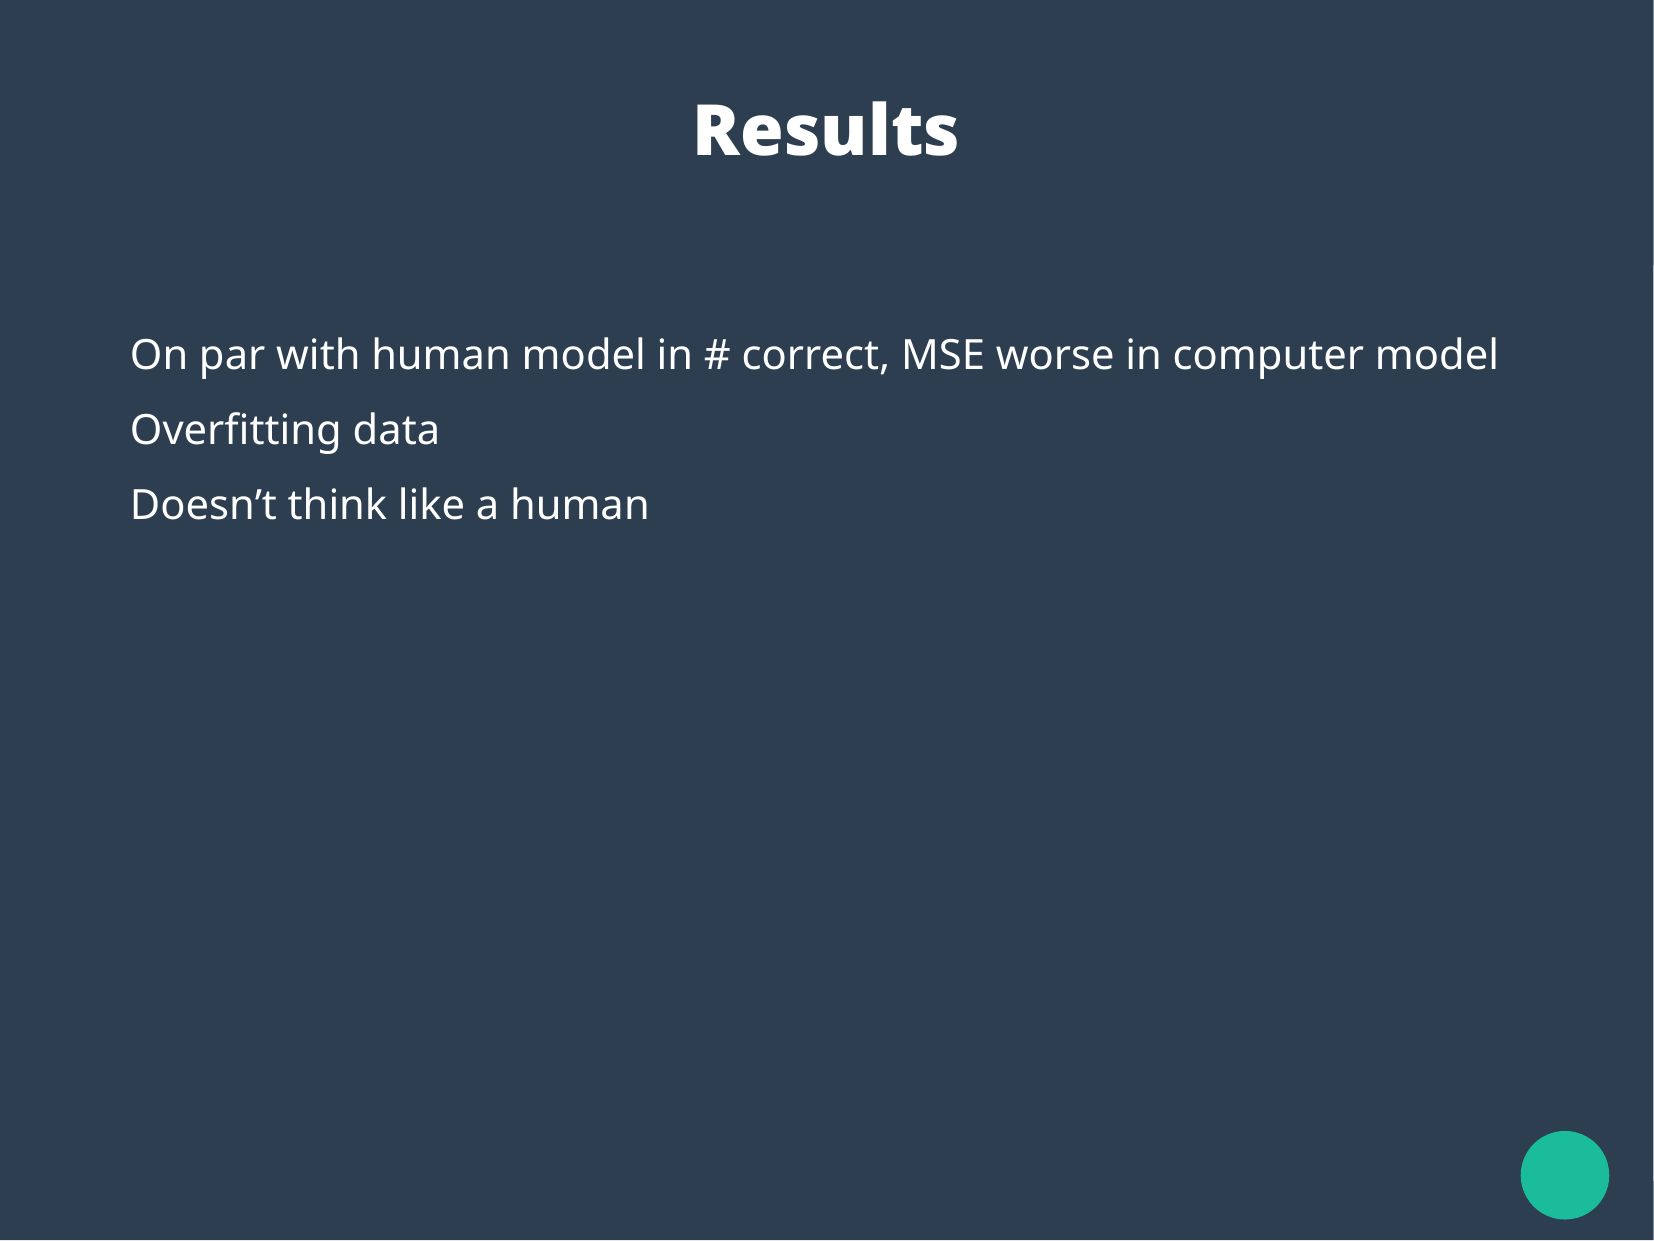

# Results
On par with human model in # correct, MSE worse in computer model
Overfitting data
Doesn’t think like a human